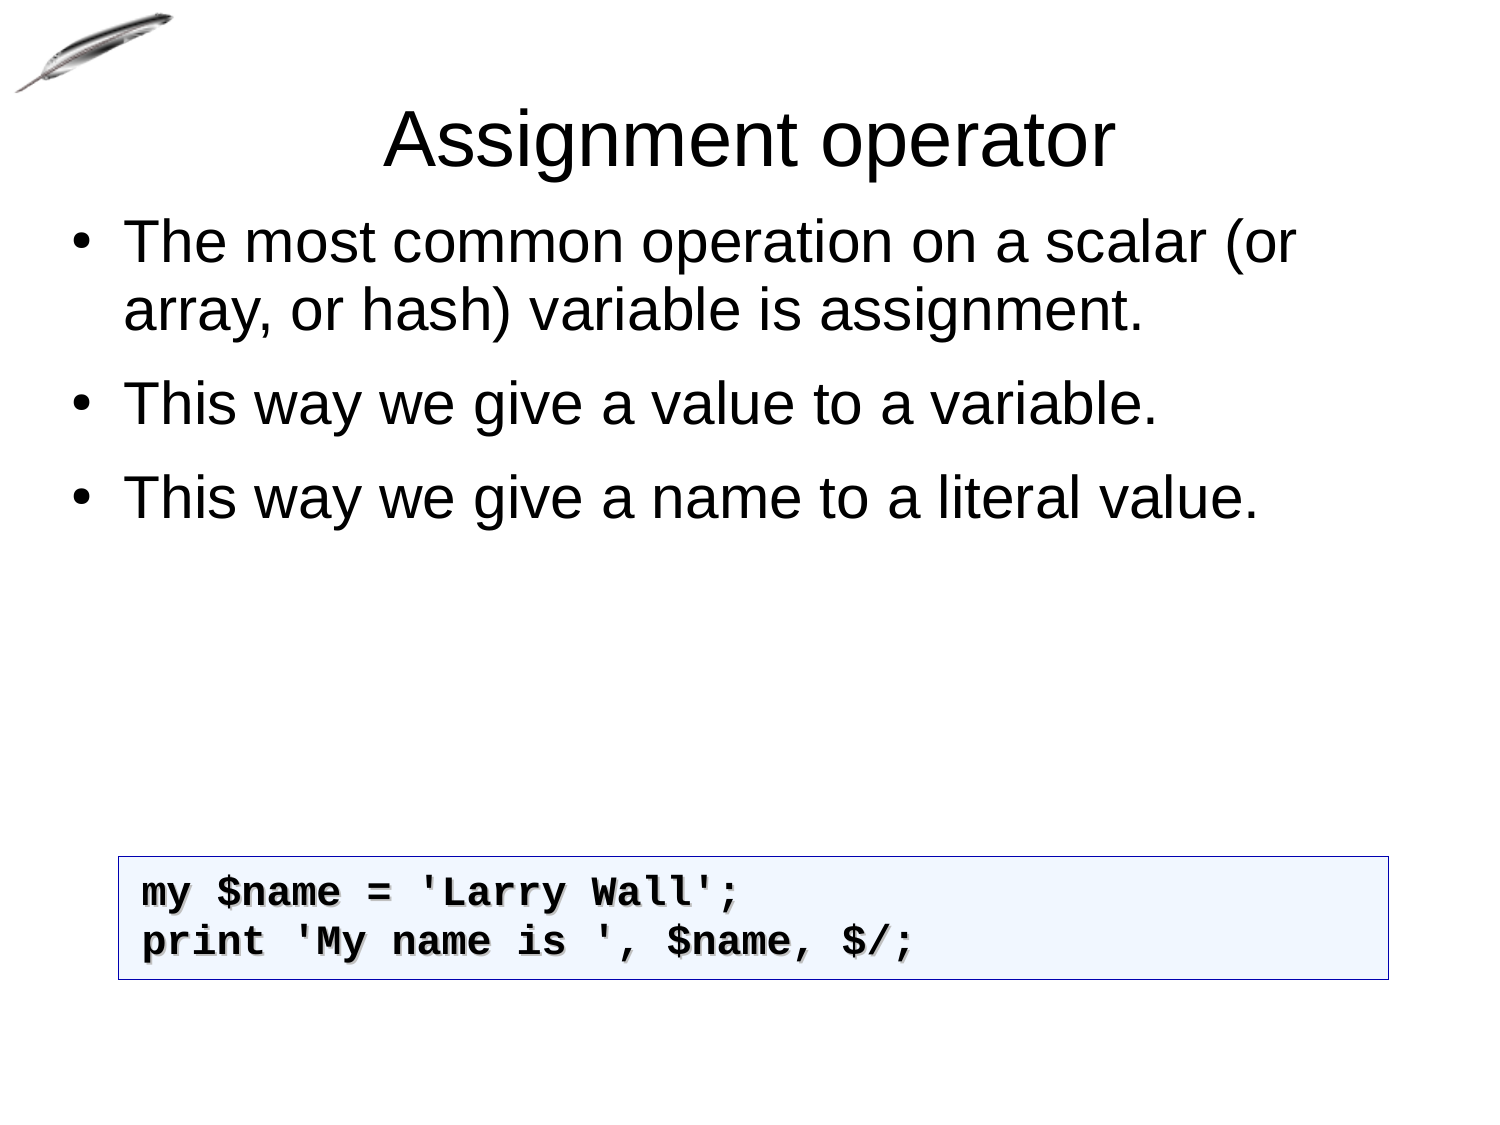

# Assignment operator
The most common operation on a scalar (or array, or hash) variable is assignment.
This way we give a value to a variable.
This way we give a name to a literal value.
my $name = 'Larry Wall';
print 'My name is ', $name, $/;